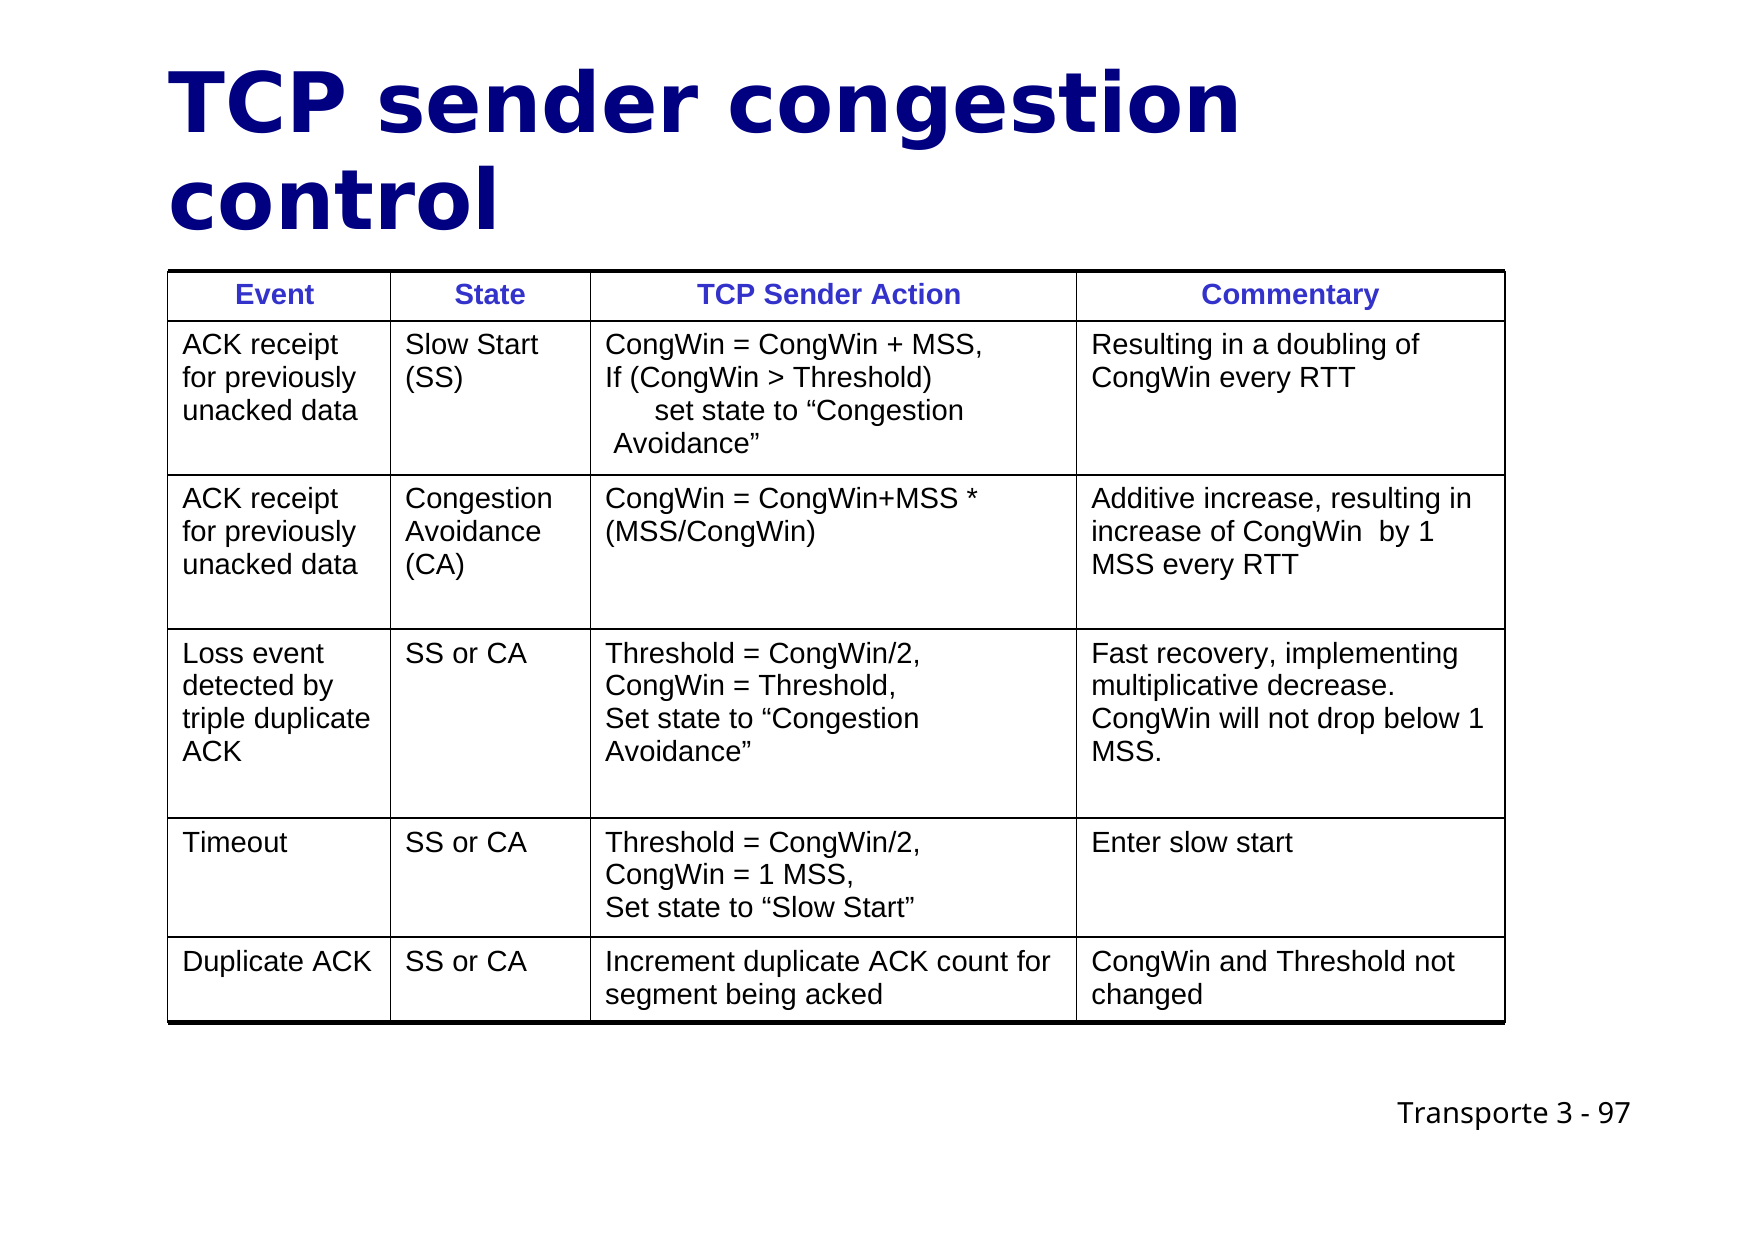

# TCP sender congestion control
Event
State
TCP Sender Action
Commentary
ACK receipt for previously unacked data
Slow Start (SS)
CongWin = CongWin + MSS,
If (CongWin > Threshold)
 set state to “Congestion Avoidance”
Resulting in a doubling of CongWin every RTT
ACK receipt for previously unacked data
Congestion
Avoidance (CA)
CongWin = CongWin+MSS * (MSS/CongWin)
Additive increase, resulting in increase of CongWin by 1 MSS every RTT
Loss event detected by triple duplicate ACK
SS or CA
Threshold = CongWin/2,
CongWin = Threshold,
Set state to “Congestion Avoidance”
Fast recovery, implementing multiplicative decrease. CongWin will not drop below 1 MSS.
Timeout
SS or CA
Threshold = CongWin/2,
CongWin = 1 MSS,
Set state to “Slow Start”
Enter slow start
Duplicate ACK
SS or CA
Increment duplicate ACK count for segment being acked
CongWin and Threshold not changed